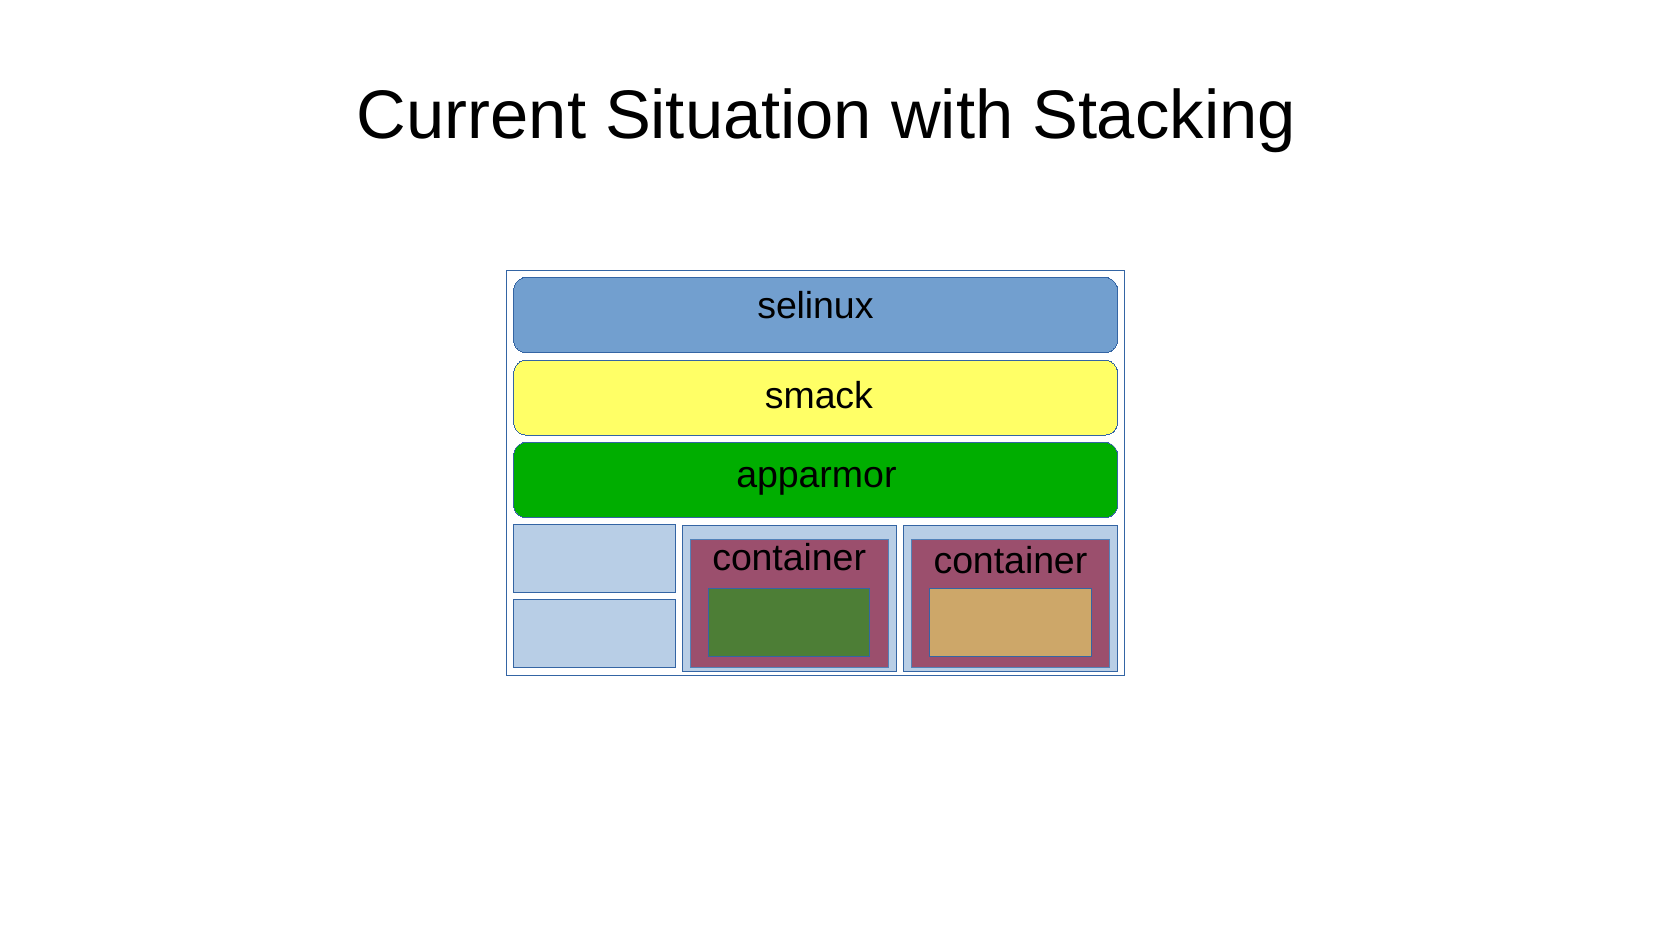

# Current Situation with Stacking
selinux
smack
apparmor
container
container